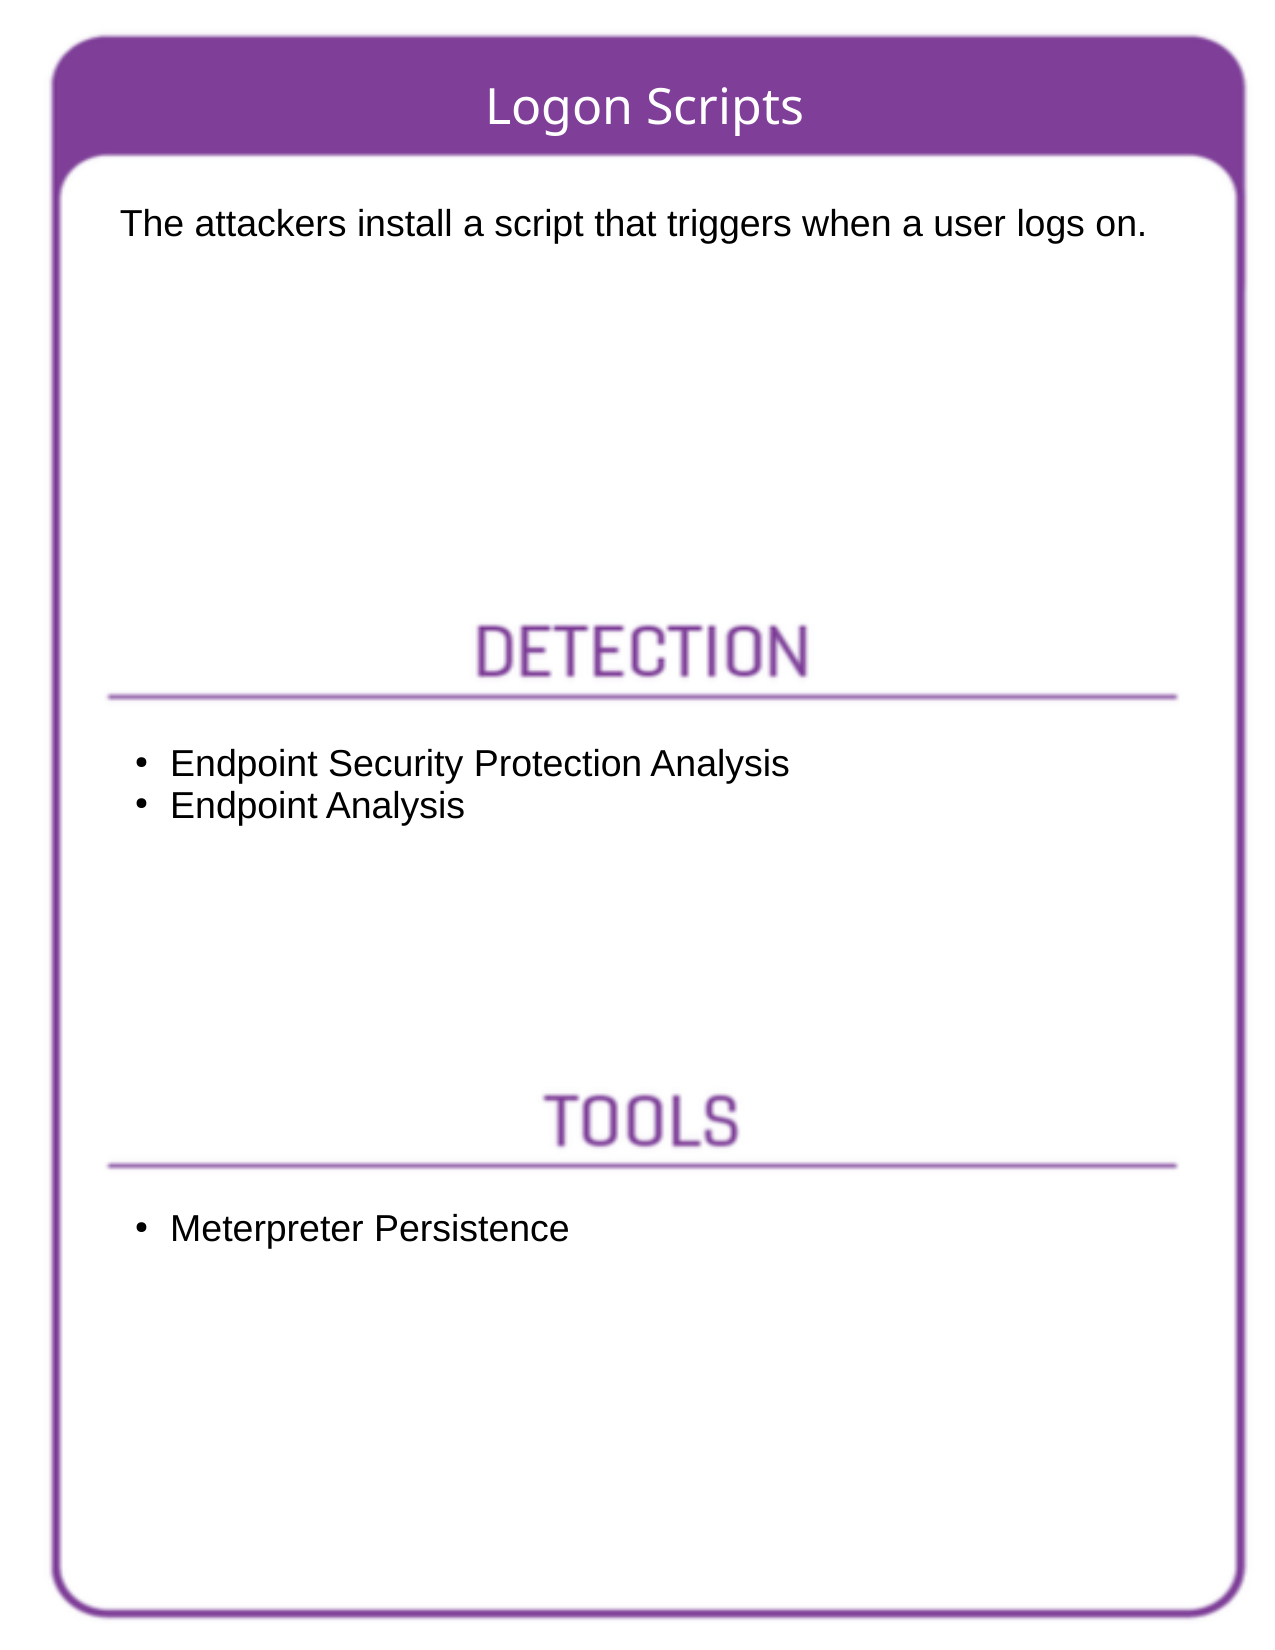

Logon Scripts
The attackers install a script that triggers when a user logs on.
Endpoint Security Protection Analysis
Endpoint Analysis
Meterpreter Persistence